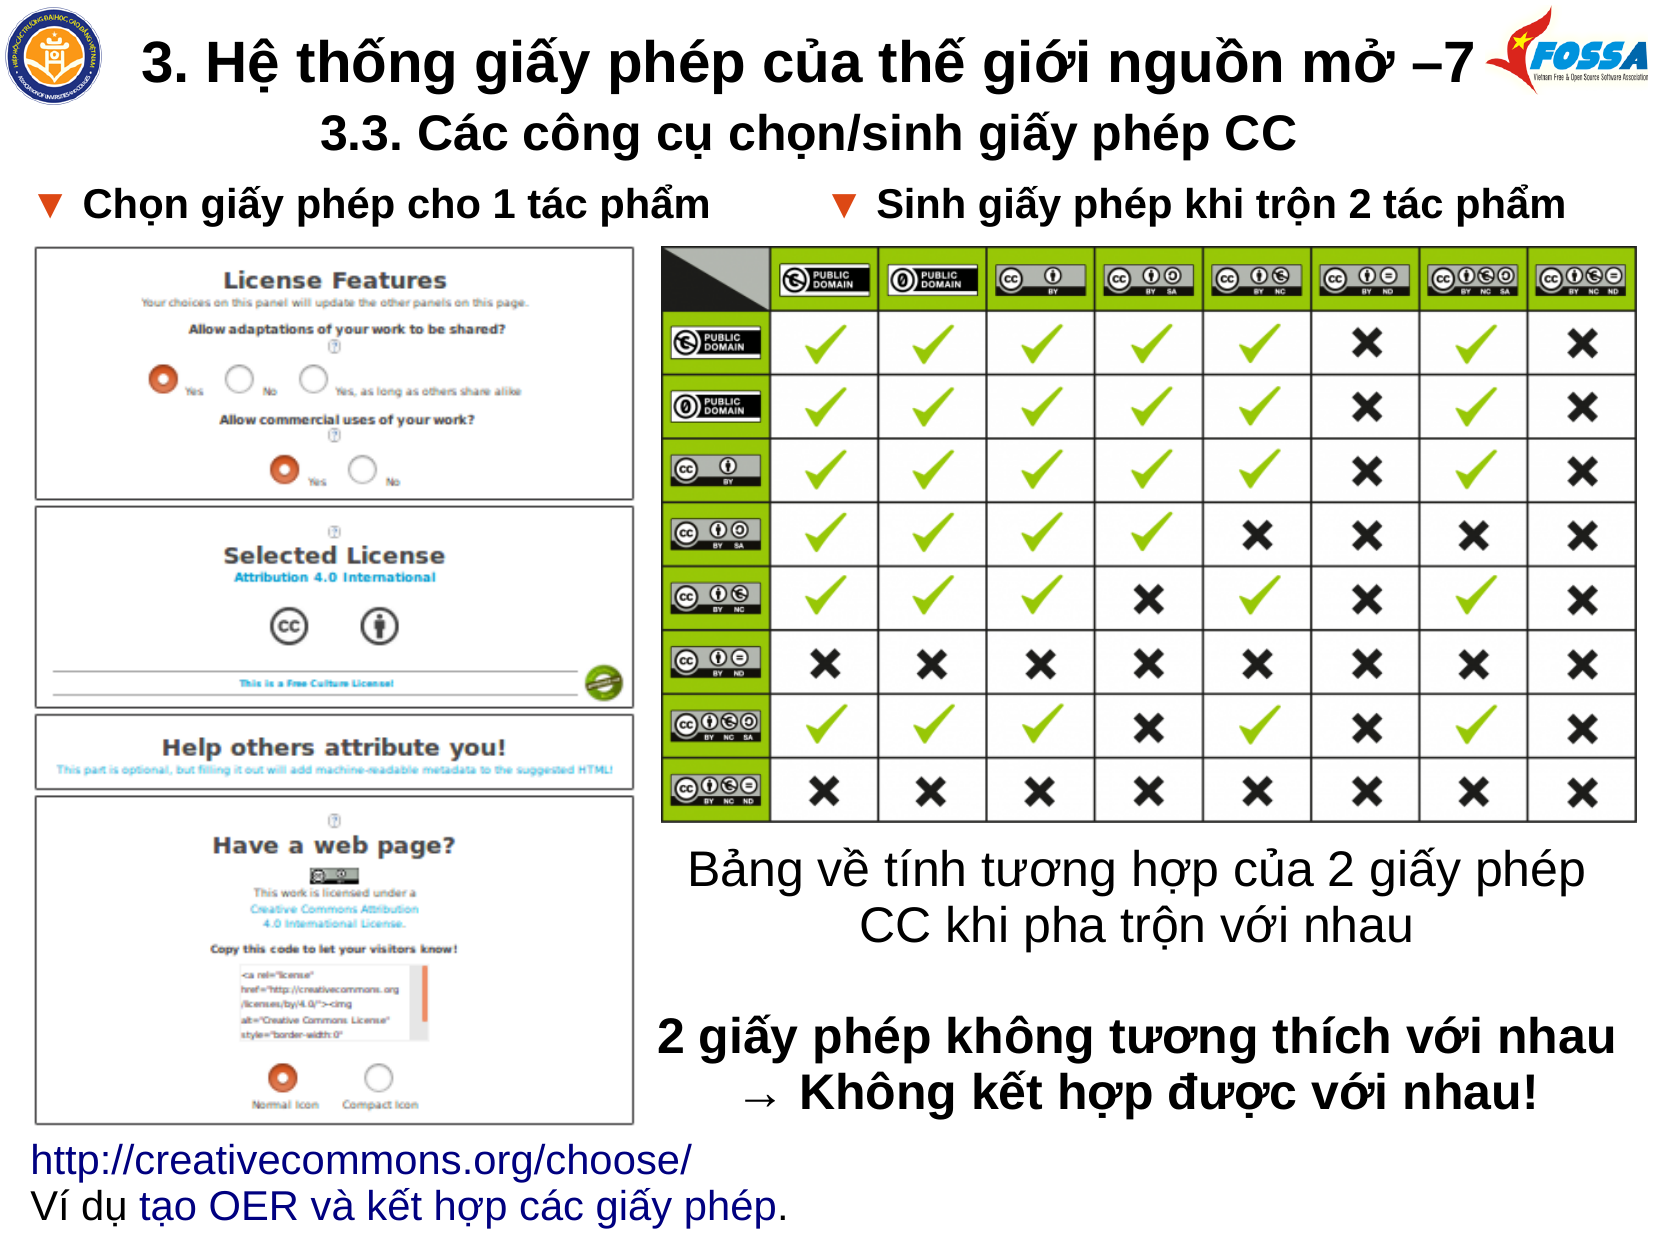

# 3. Hệ thống giấy phép của thế giới nguồn mở –7 3.3. Các công cụ chọn/sinh giấy phép CC
▼ Chọn giấy phép cho 1 tác phẩm
▼ Sinh giấy phép khi trộn 2 tác phẩm
Bảng về tính tương hợp của 2 giấy phép CC khi pha trộn với nhau
2 giấy phép không tương thích với nhau → Không kết hợp được với nhau!
http://creativecommons.org/choose/
Ví dụ tạo OER và kết hợp các giấy phép.